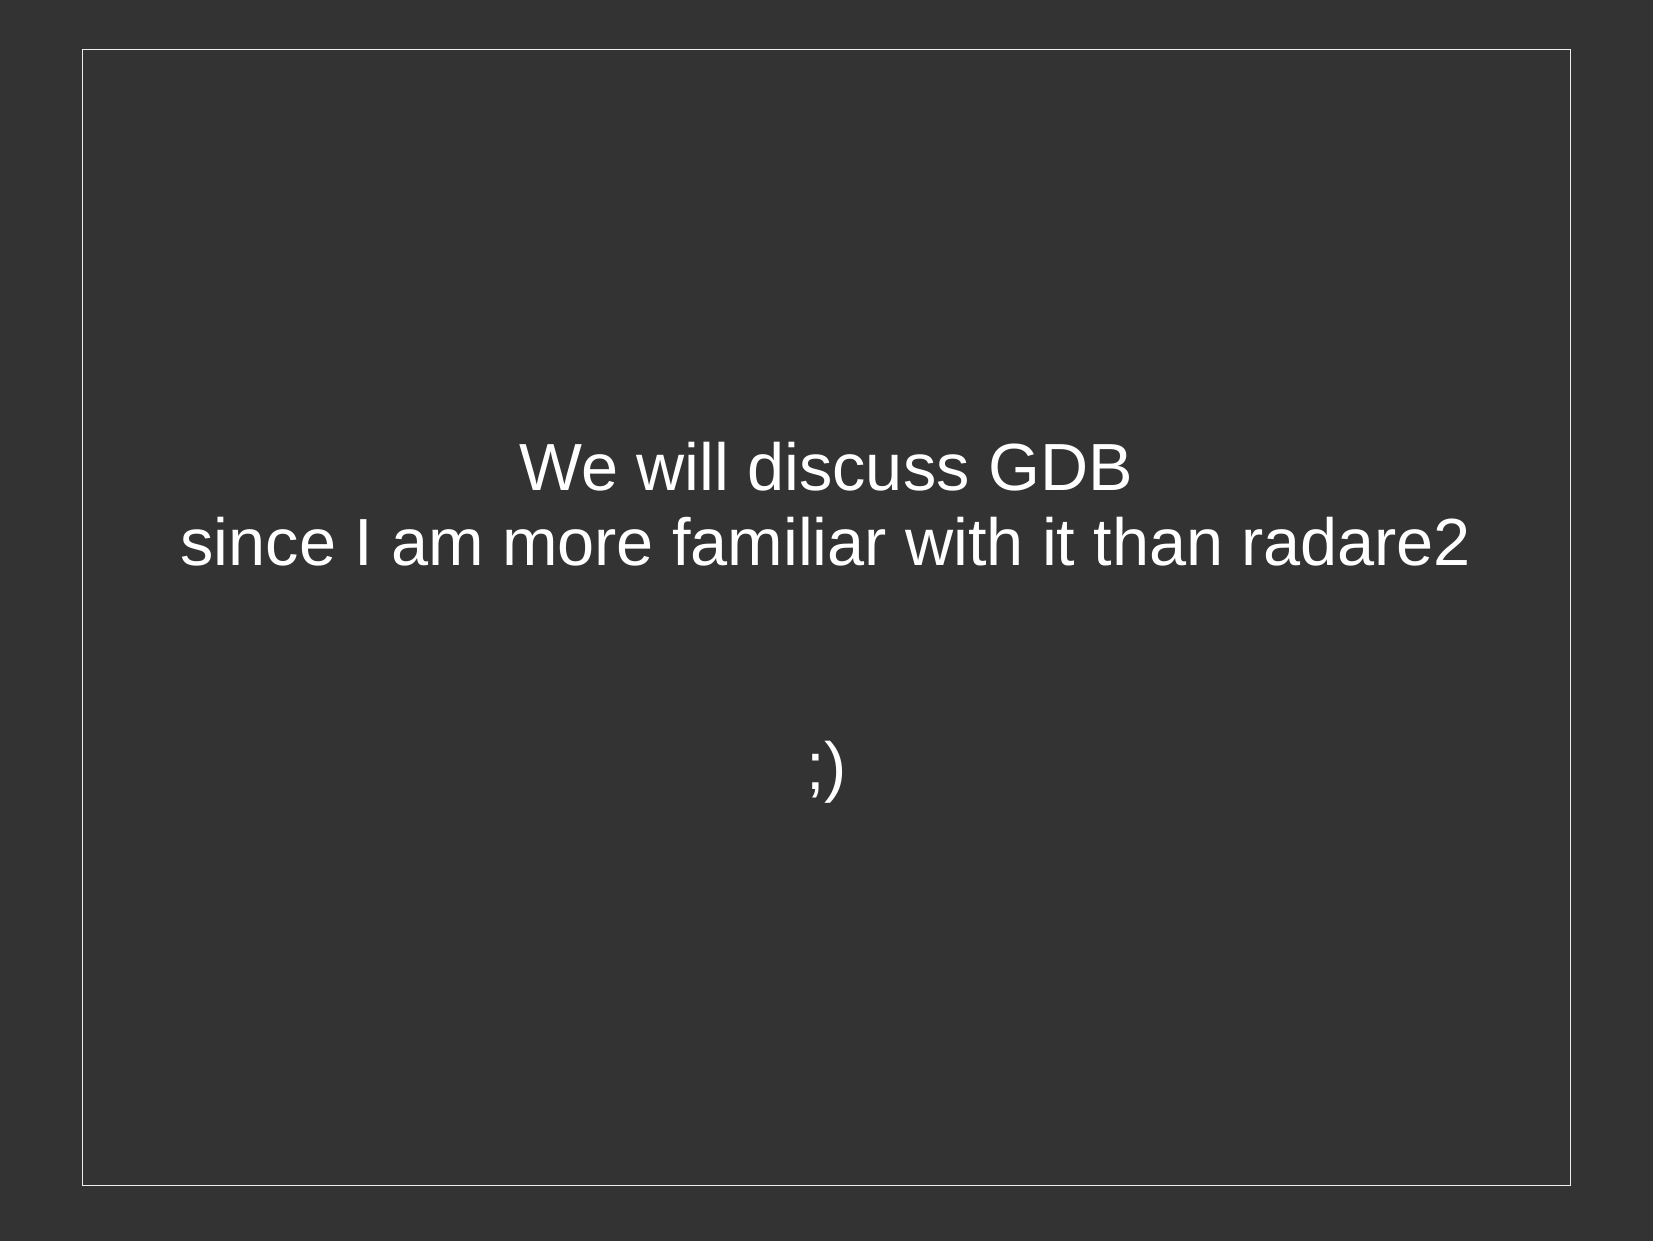

# We will discuss GDB
since I am more familiar with it than radare2
;)